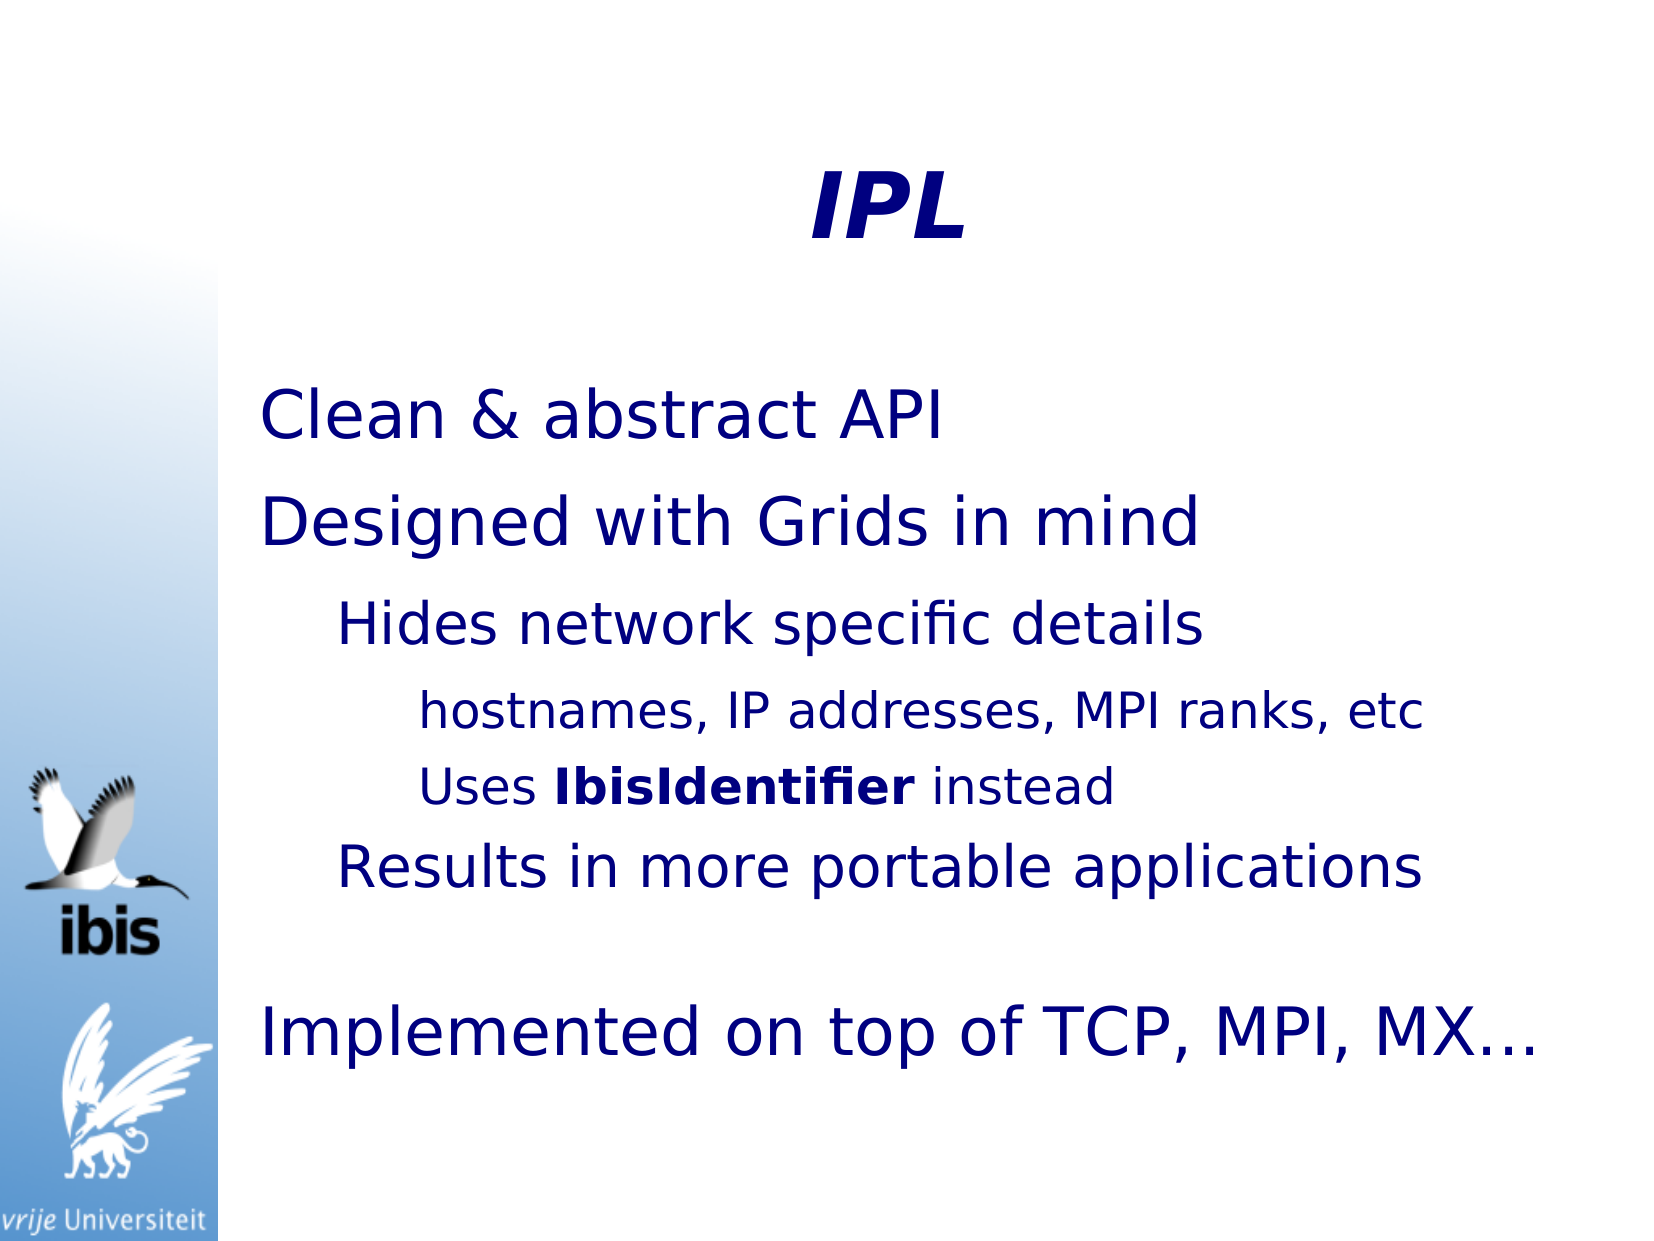

# IPL
Clean & abstract API
Designed with Grids in mind
Hides network specific details
hostnames, IP addresses, MPI ranks, etc
Uses IbisIdentifier instead
Results in more portable applications
Implemented on top of TCP, MPI, MX...